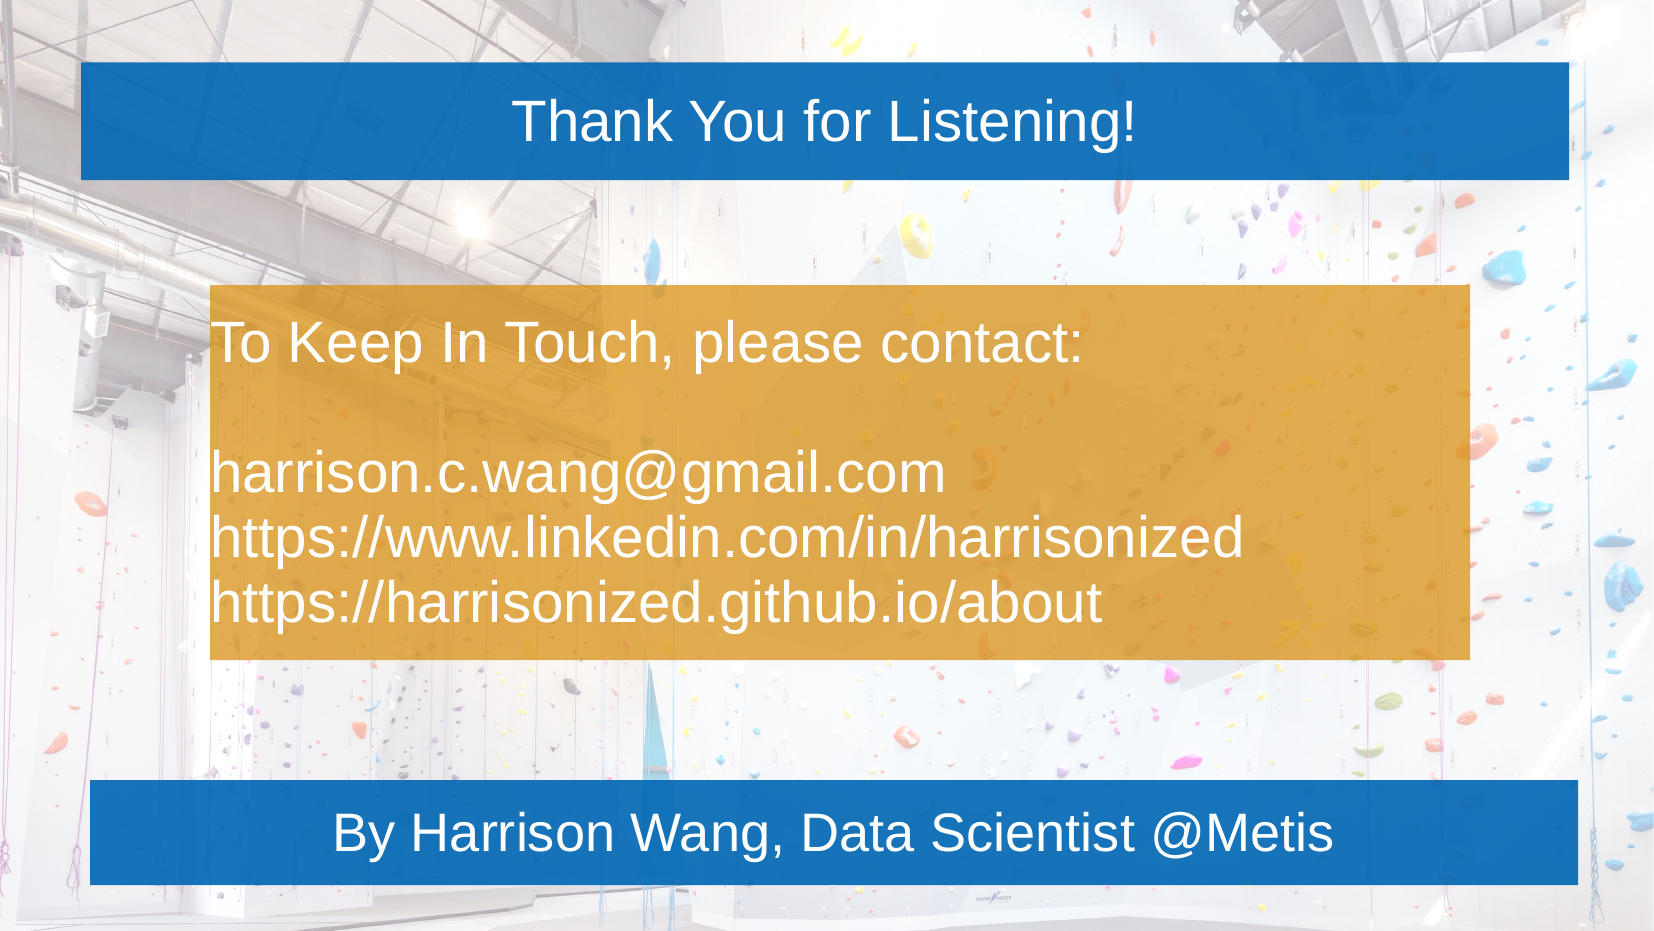

Thank You for Listening!
# To Keep In Touch, please contact: harrison.c.wang@gmail.com https://www.linkedin.com/in/harrisonized https://harrisonized.github.io/about
By Harrison Wang, Data Scientist @Metis